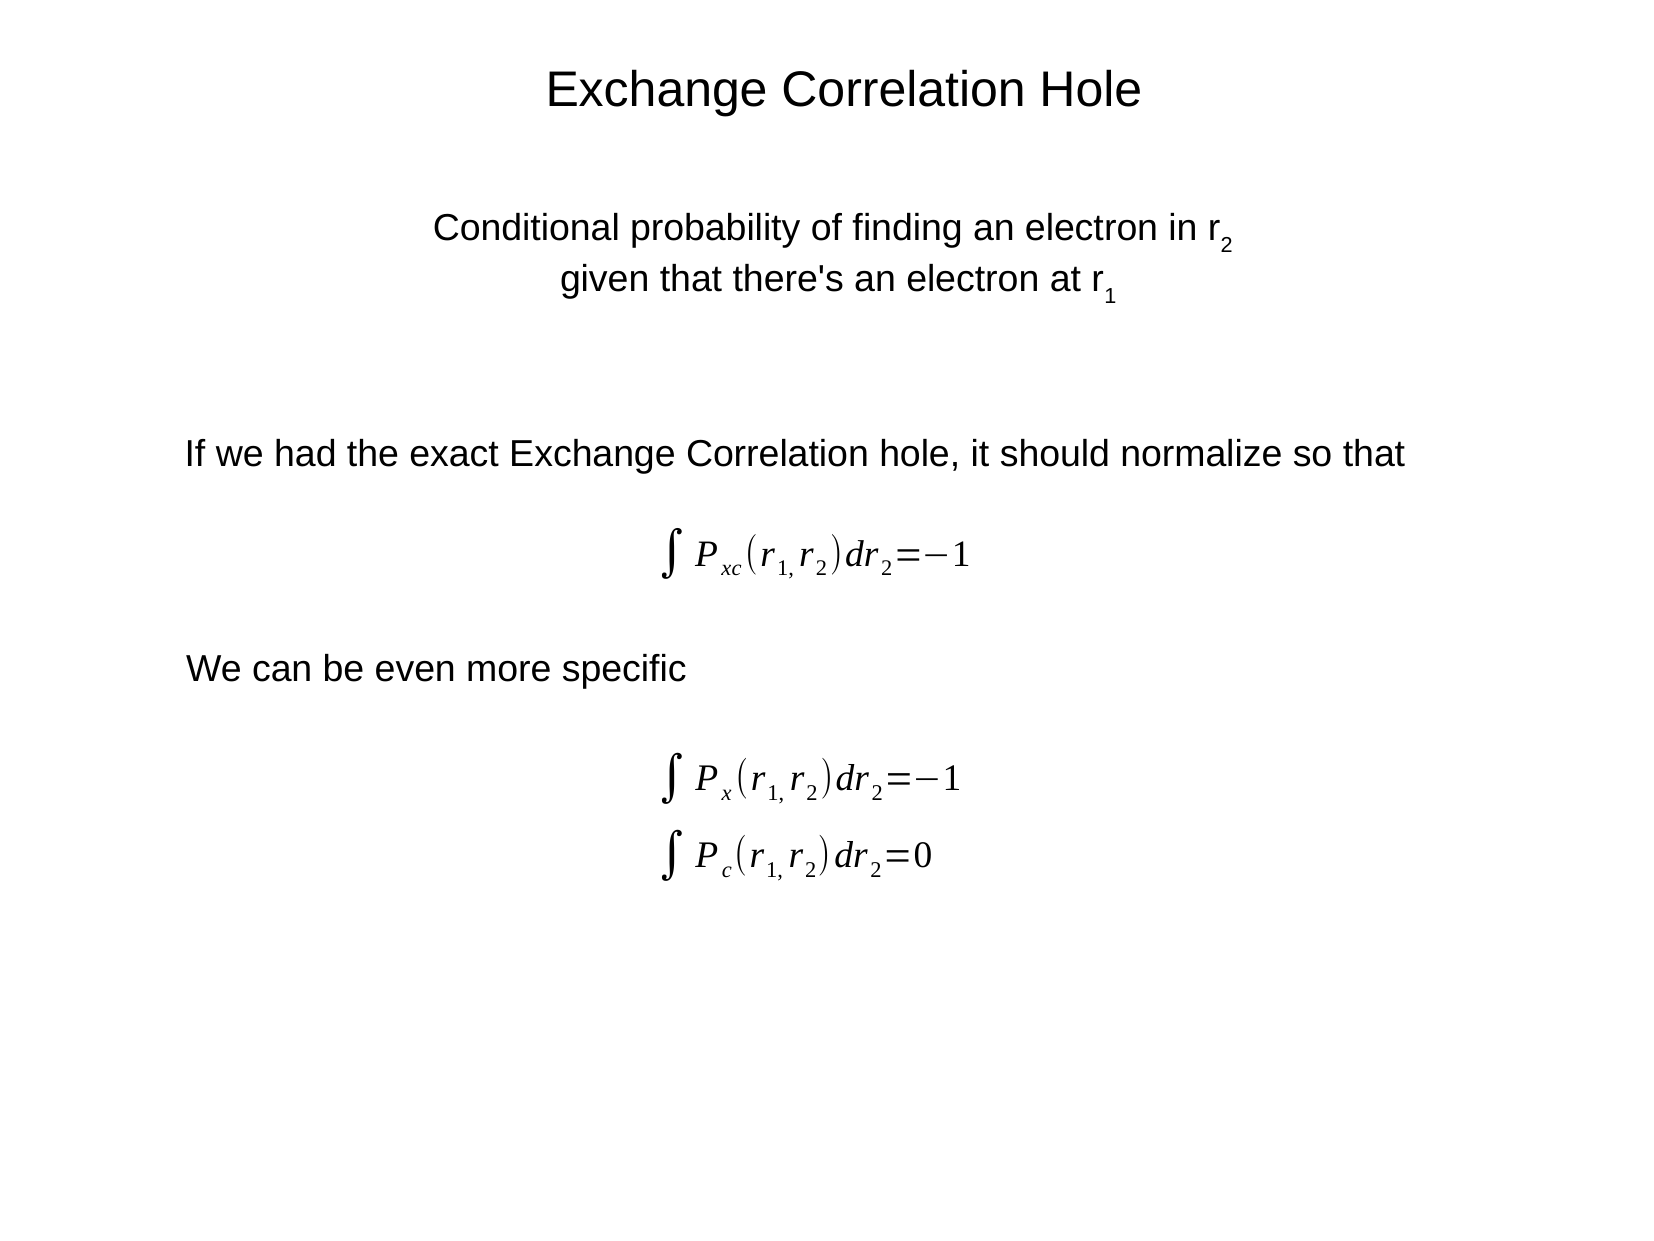

Exchange Correlation Hole
Conditional probability of finding an electron in r2
given that there's an electron at r1
If we had the exact Exchange Correlation hole, it should normalize so that
We can be even more specific